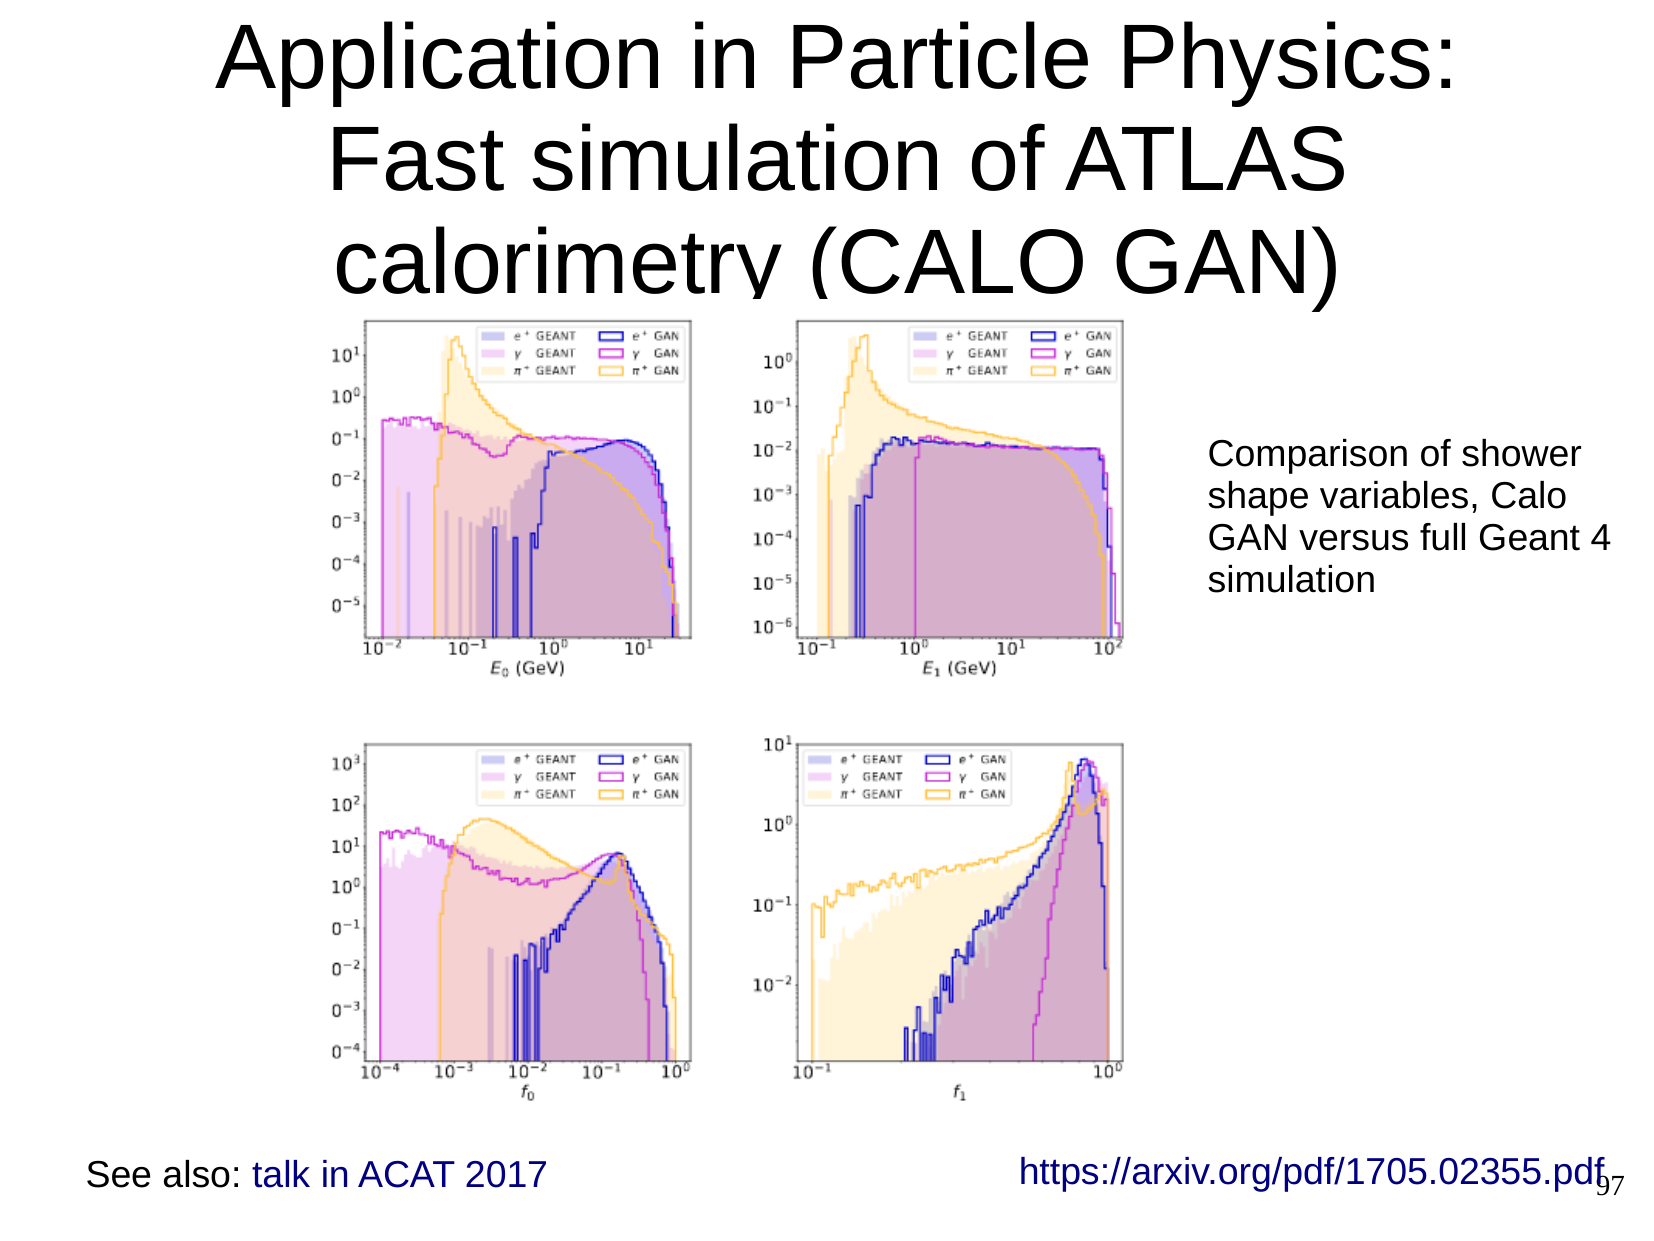

# Application in Particle Physics: Fast simulation of ATLAS calorimetry (CALO GAN)
Comparison of shower shape variables, Calo GAN versus full Geant 4 simulation
https://arxiv.org/pdf/1705.02355.pdf
See also: talk in ACAT 2017
97